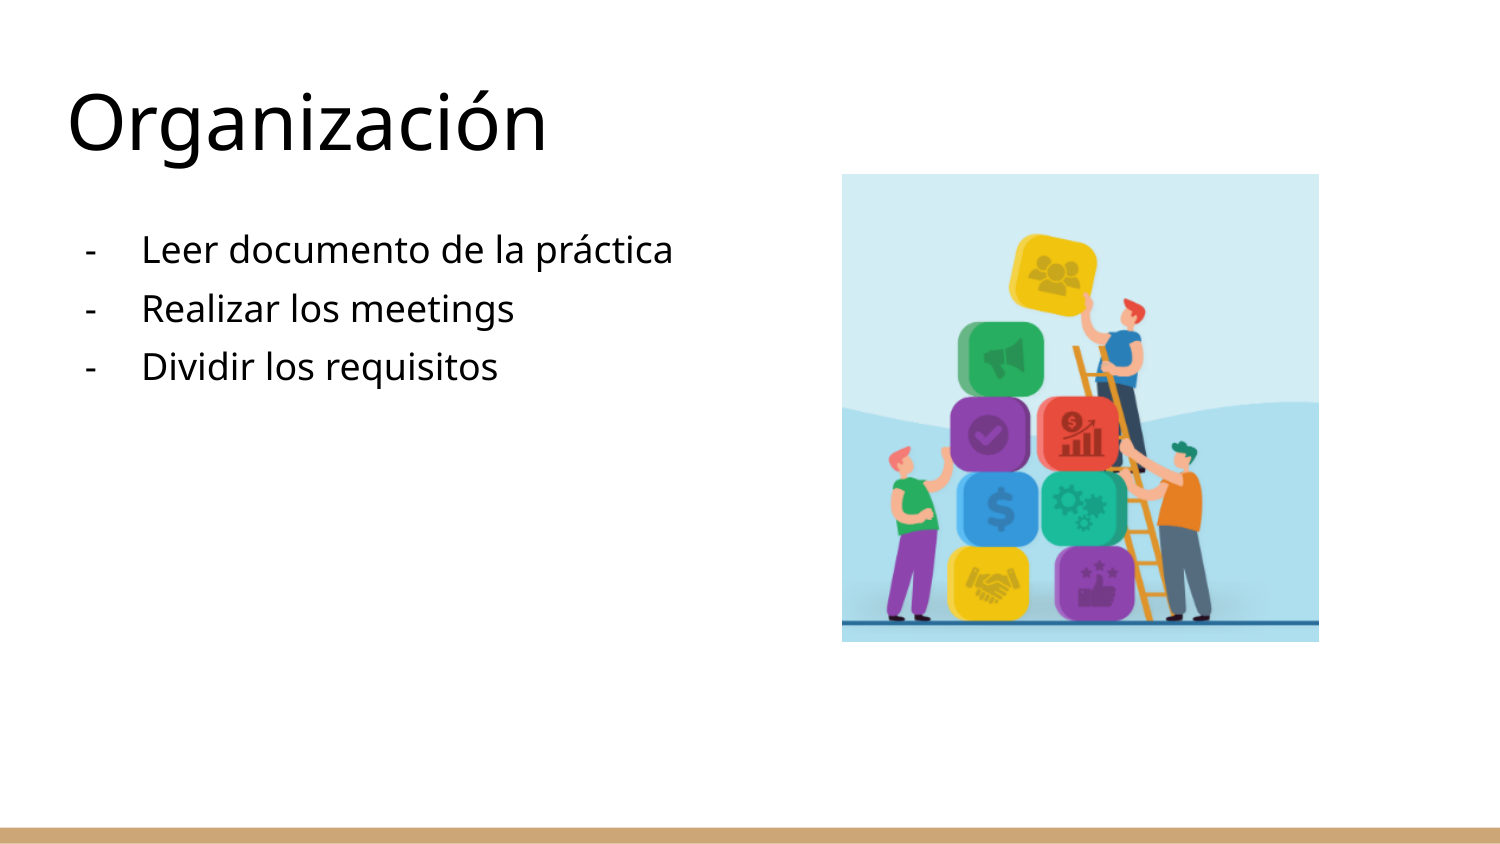

# Organización
Leer documento de la práctica
Realizar los meetings
Dividir los requisitos